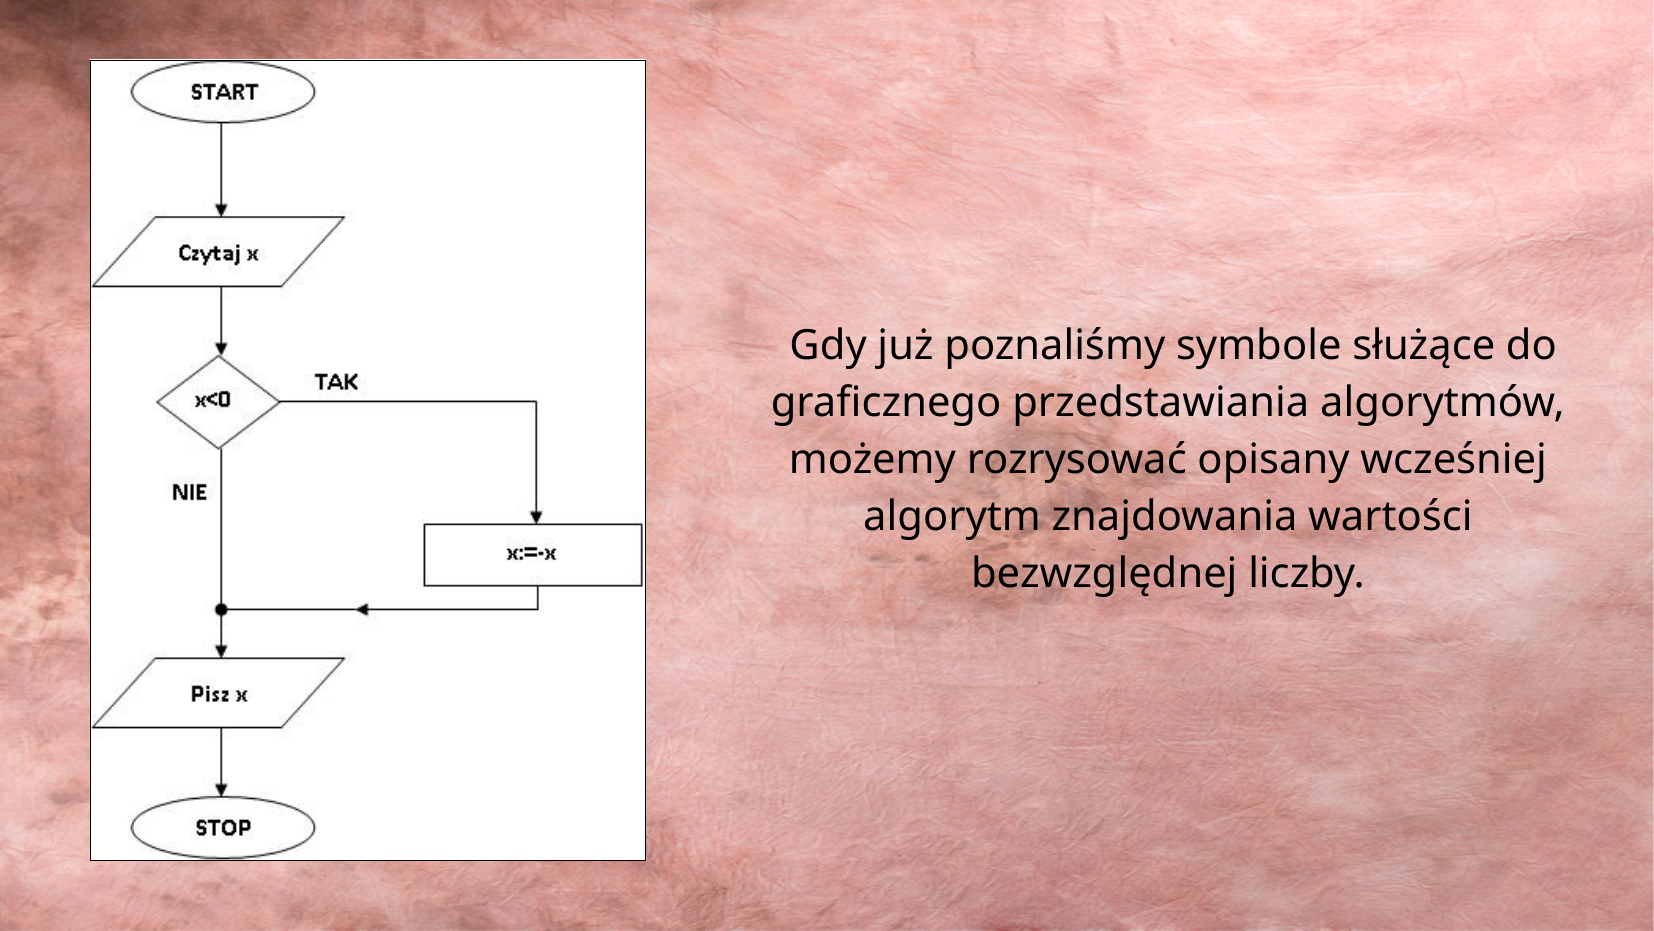

# Gdy już poznaliśmy symbole służące do graficznego przedstawiania algorytmów, możemy rozrysować opisany wcześniej algorytm znajdowania wartości bezwzględnej liczby.